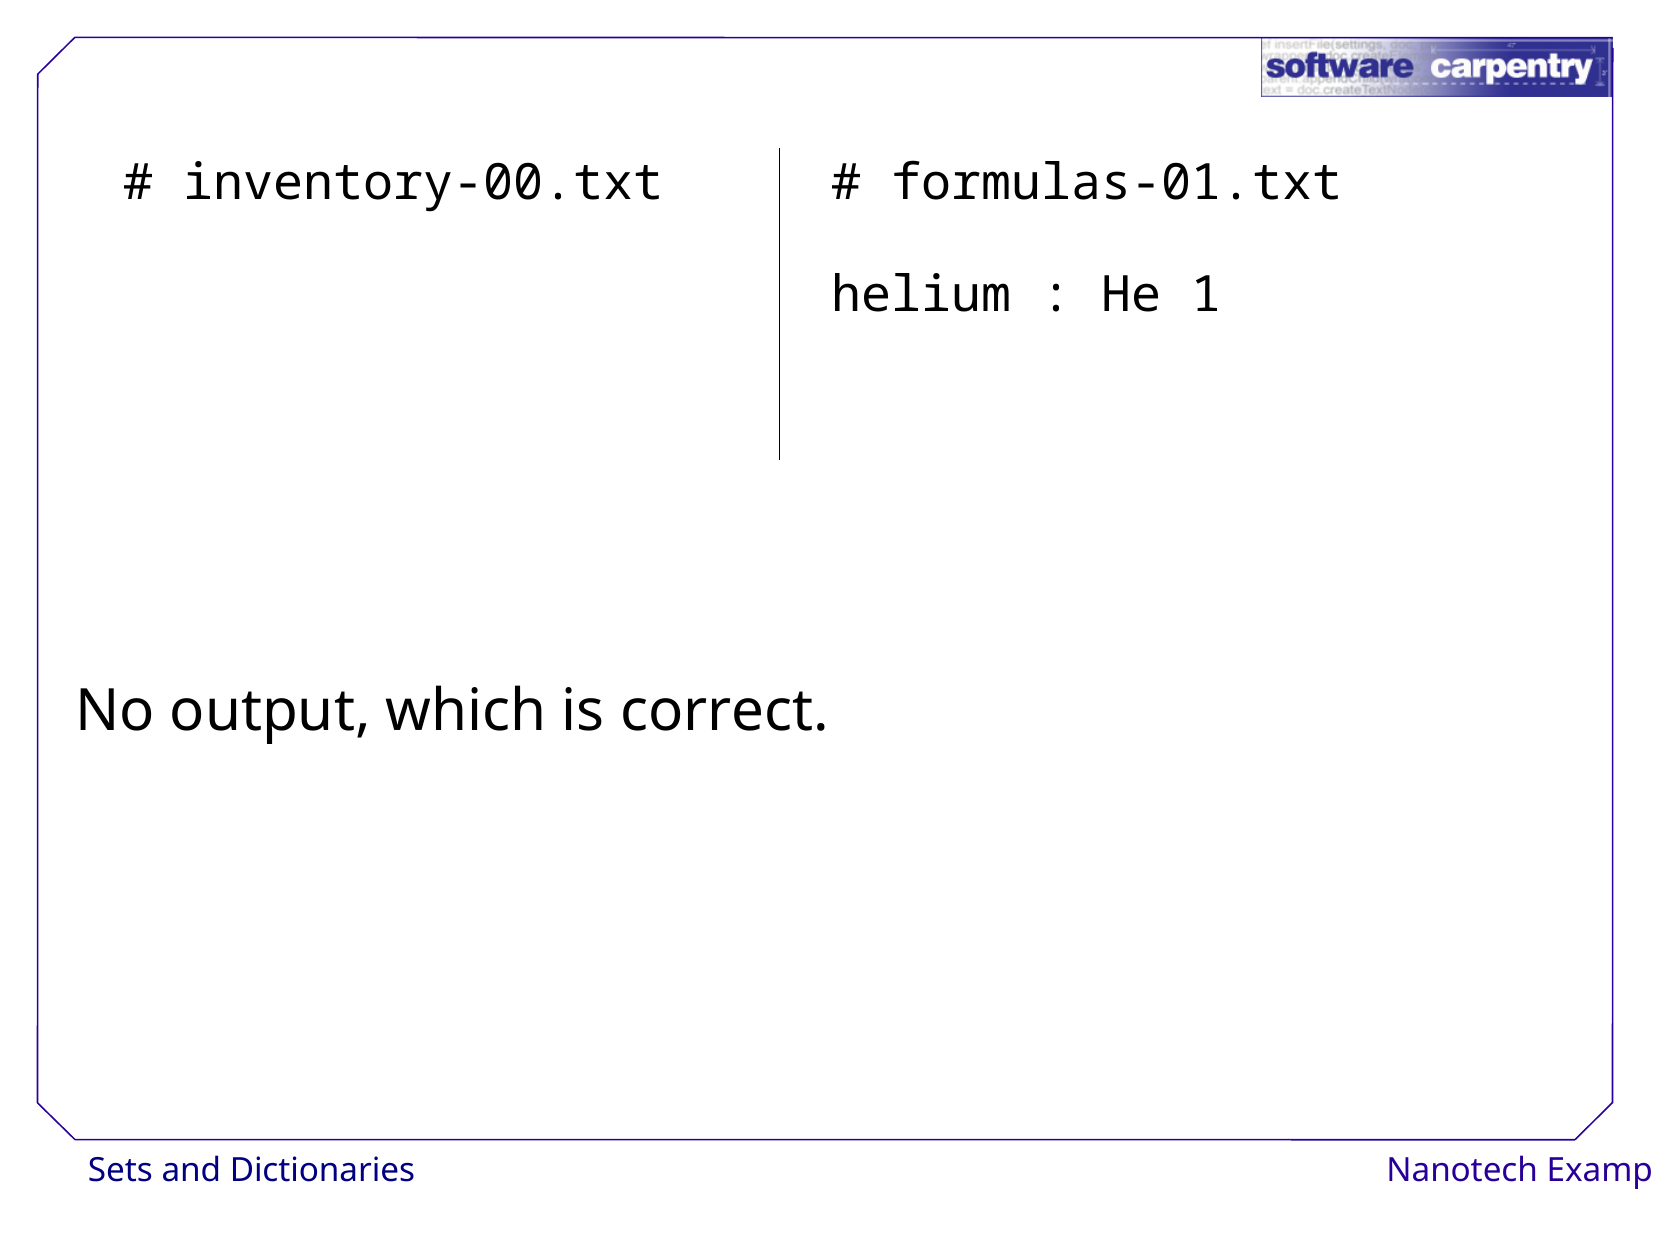

# inventory-00.txt
# formulas-01.txt
helium : He 1
No output, which is correct.